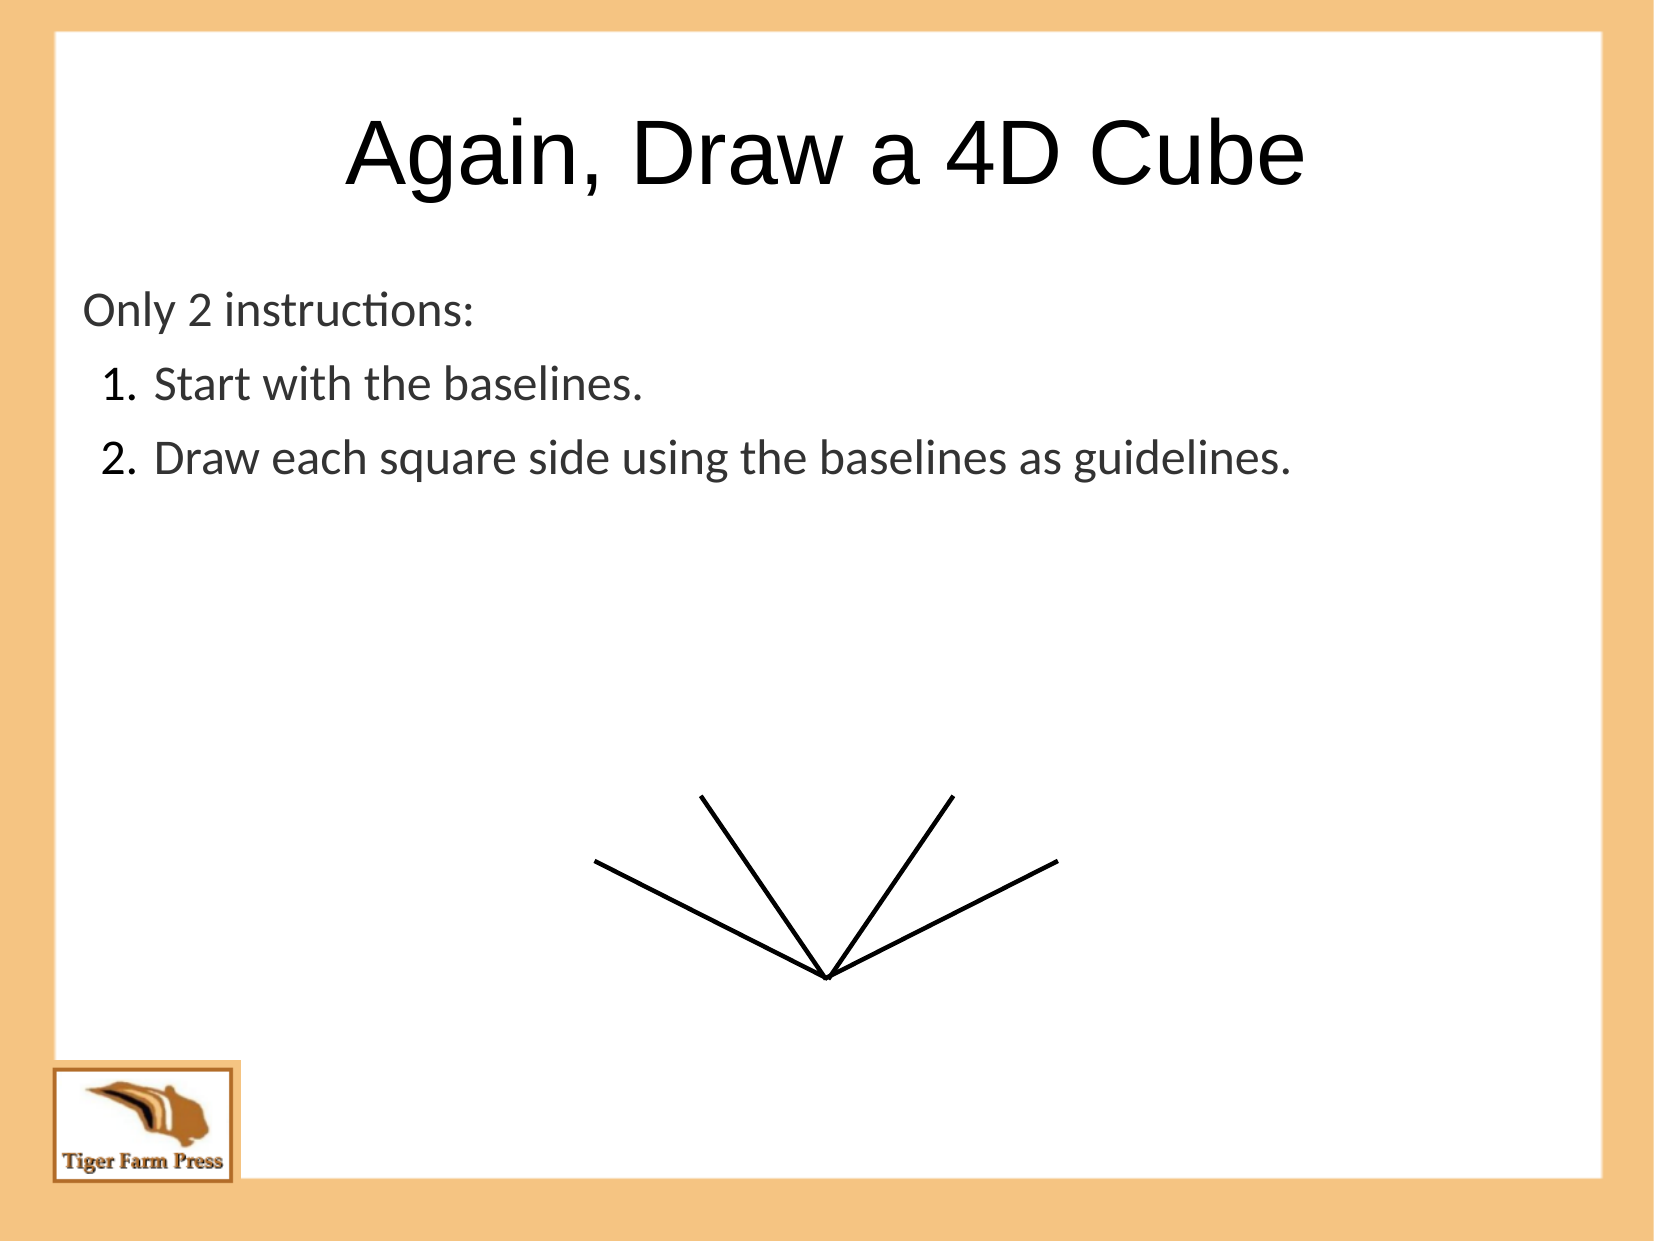

Again, Draw a 4D Cube
# Only 2 instructions:
Start with the baselines.
Draw each square side using the baselines as guidelines.